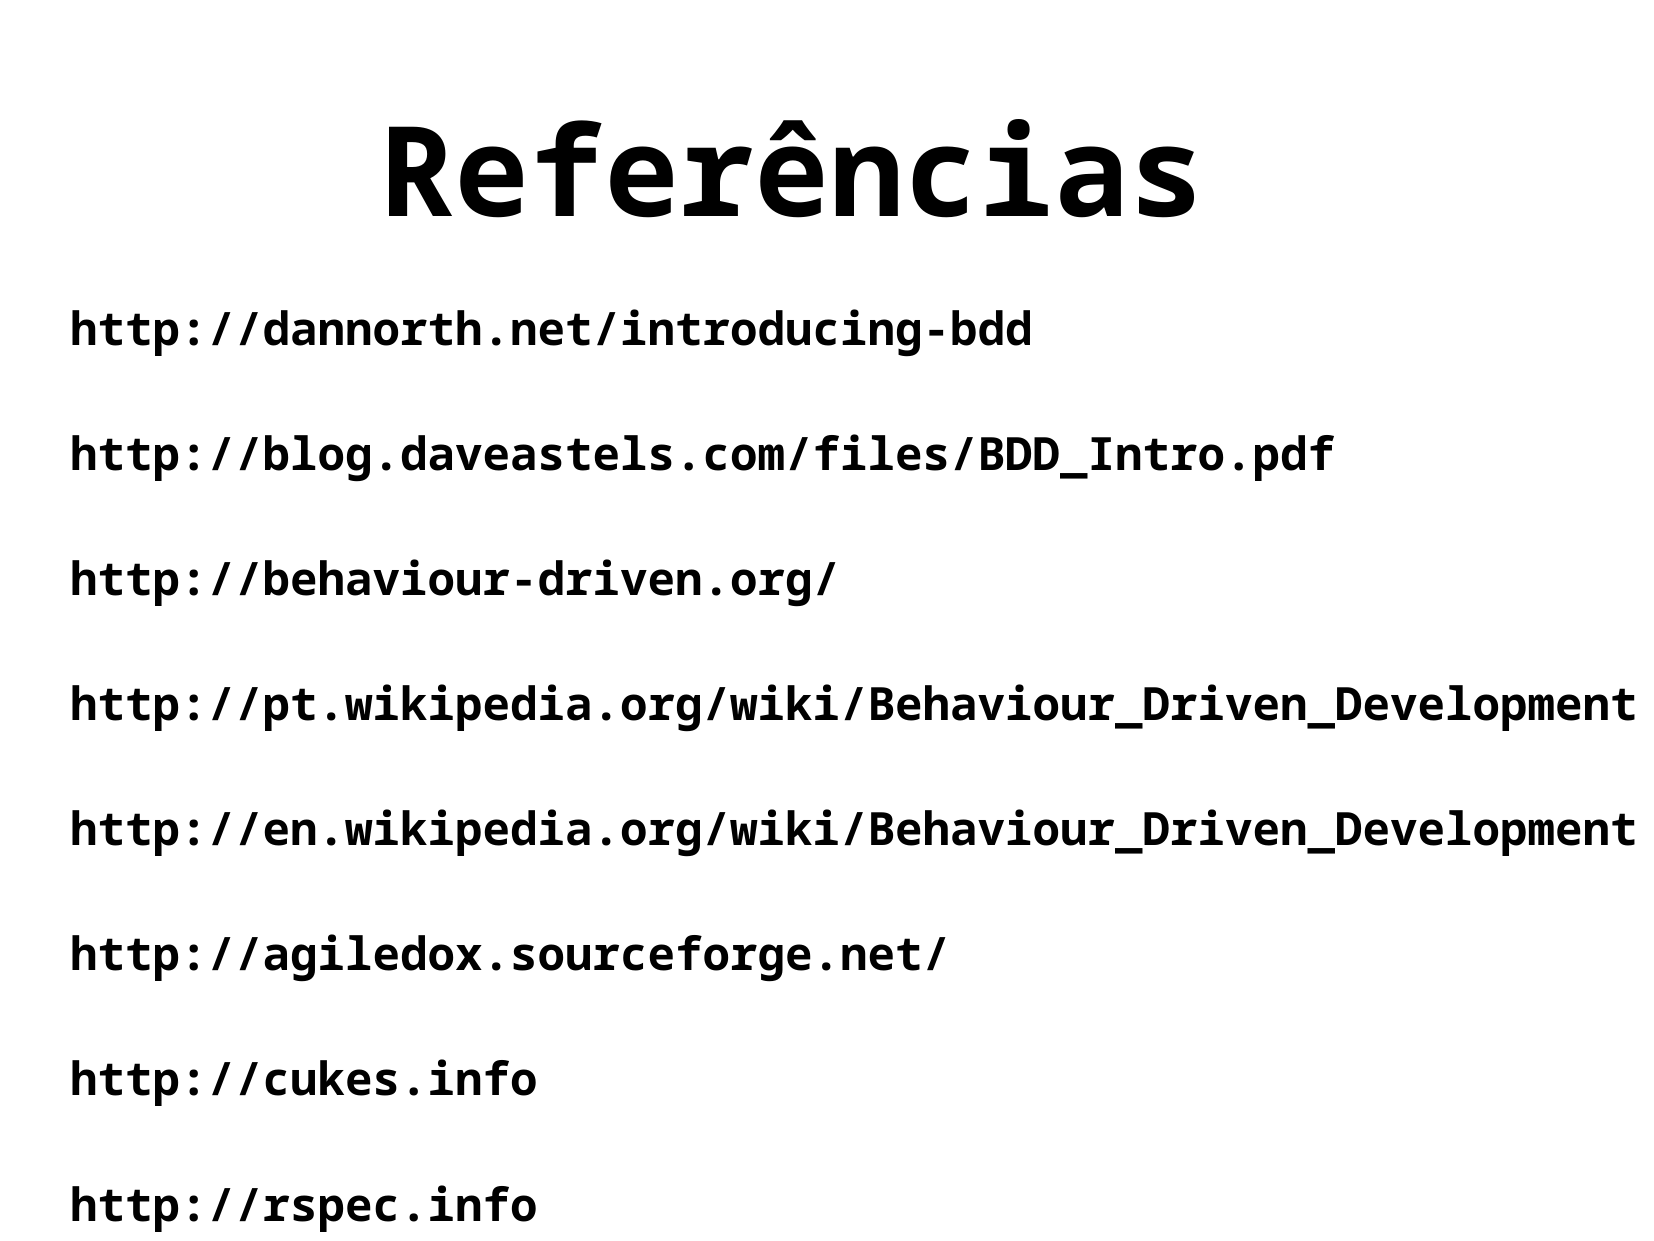

Referências
http://dannorth.net/introducing-bdd
http://blog.daveastels.com/files/BDD_Intro.pdf
http://behaviour-driven.org/
http://pt.wikipedia.org/wiki/Behaviour_Driven_Development
http://en.wikipedia.org/wiki/Behaviour_Driven_Development
http://agiledox.sourceforge.net/
http://cukes.info
http://rspec.info